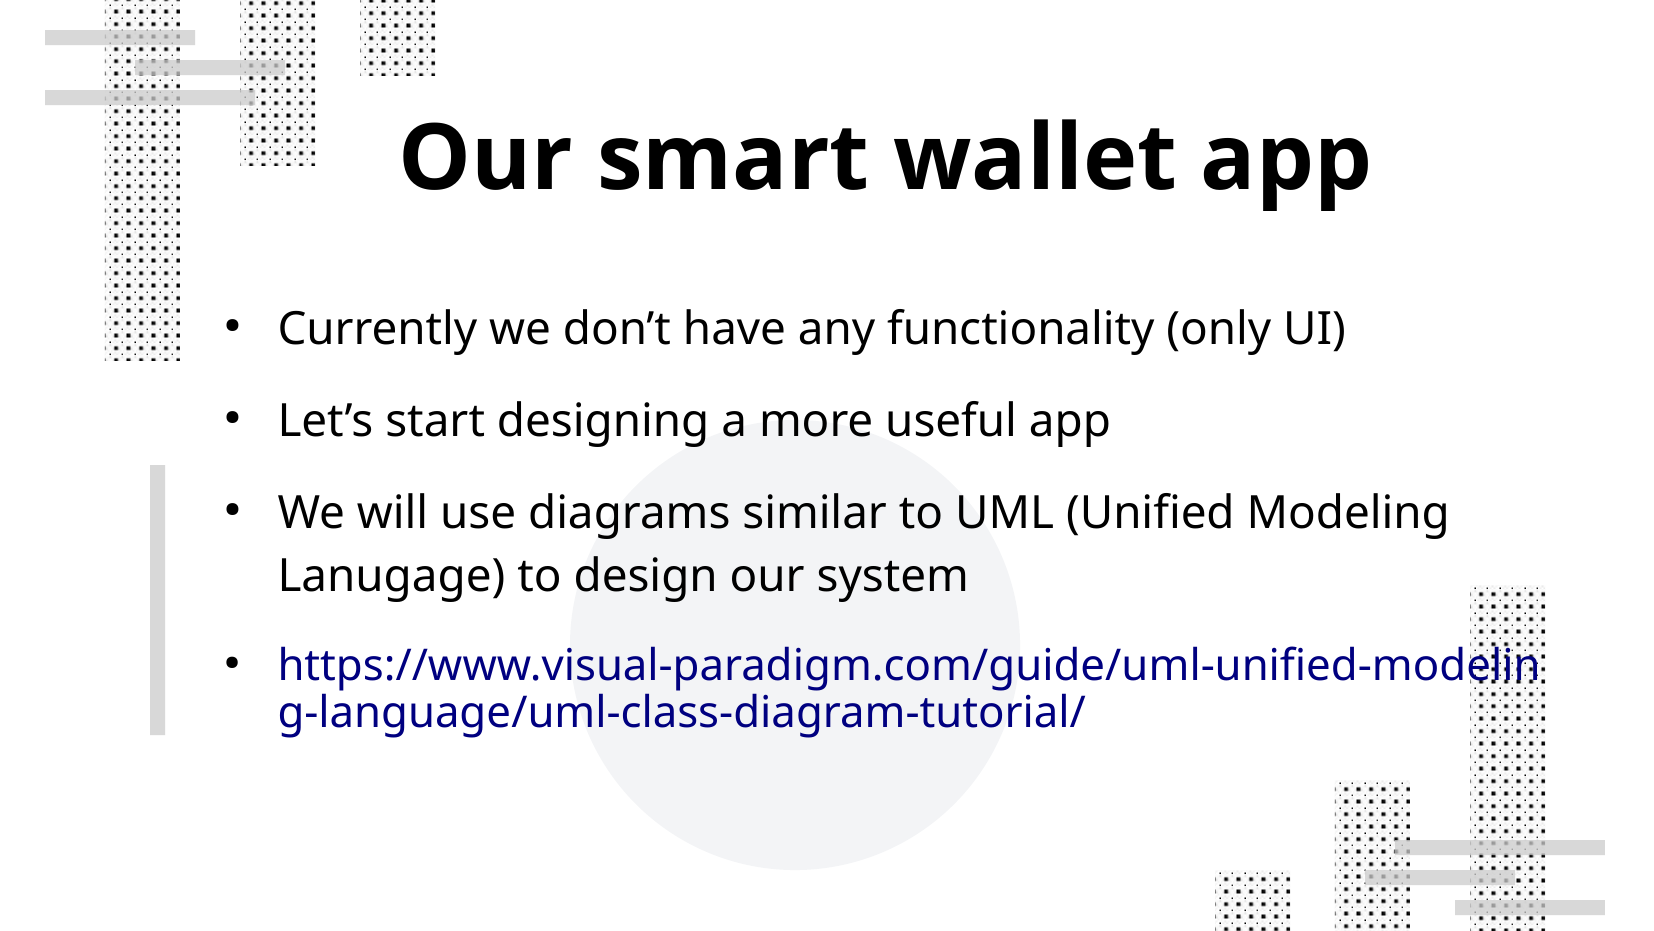

# Our smart wallet app
Currently we don’t have any functionality (only UI)
Let’s start designing a more useful app
We will use diagrams similar to UML (Unified Modeling Lanugage) to design our system
https://www.visual-paradigm.com/guide/uml-unified-modeling-language/uml-class-diagram-tutorial/